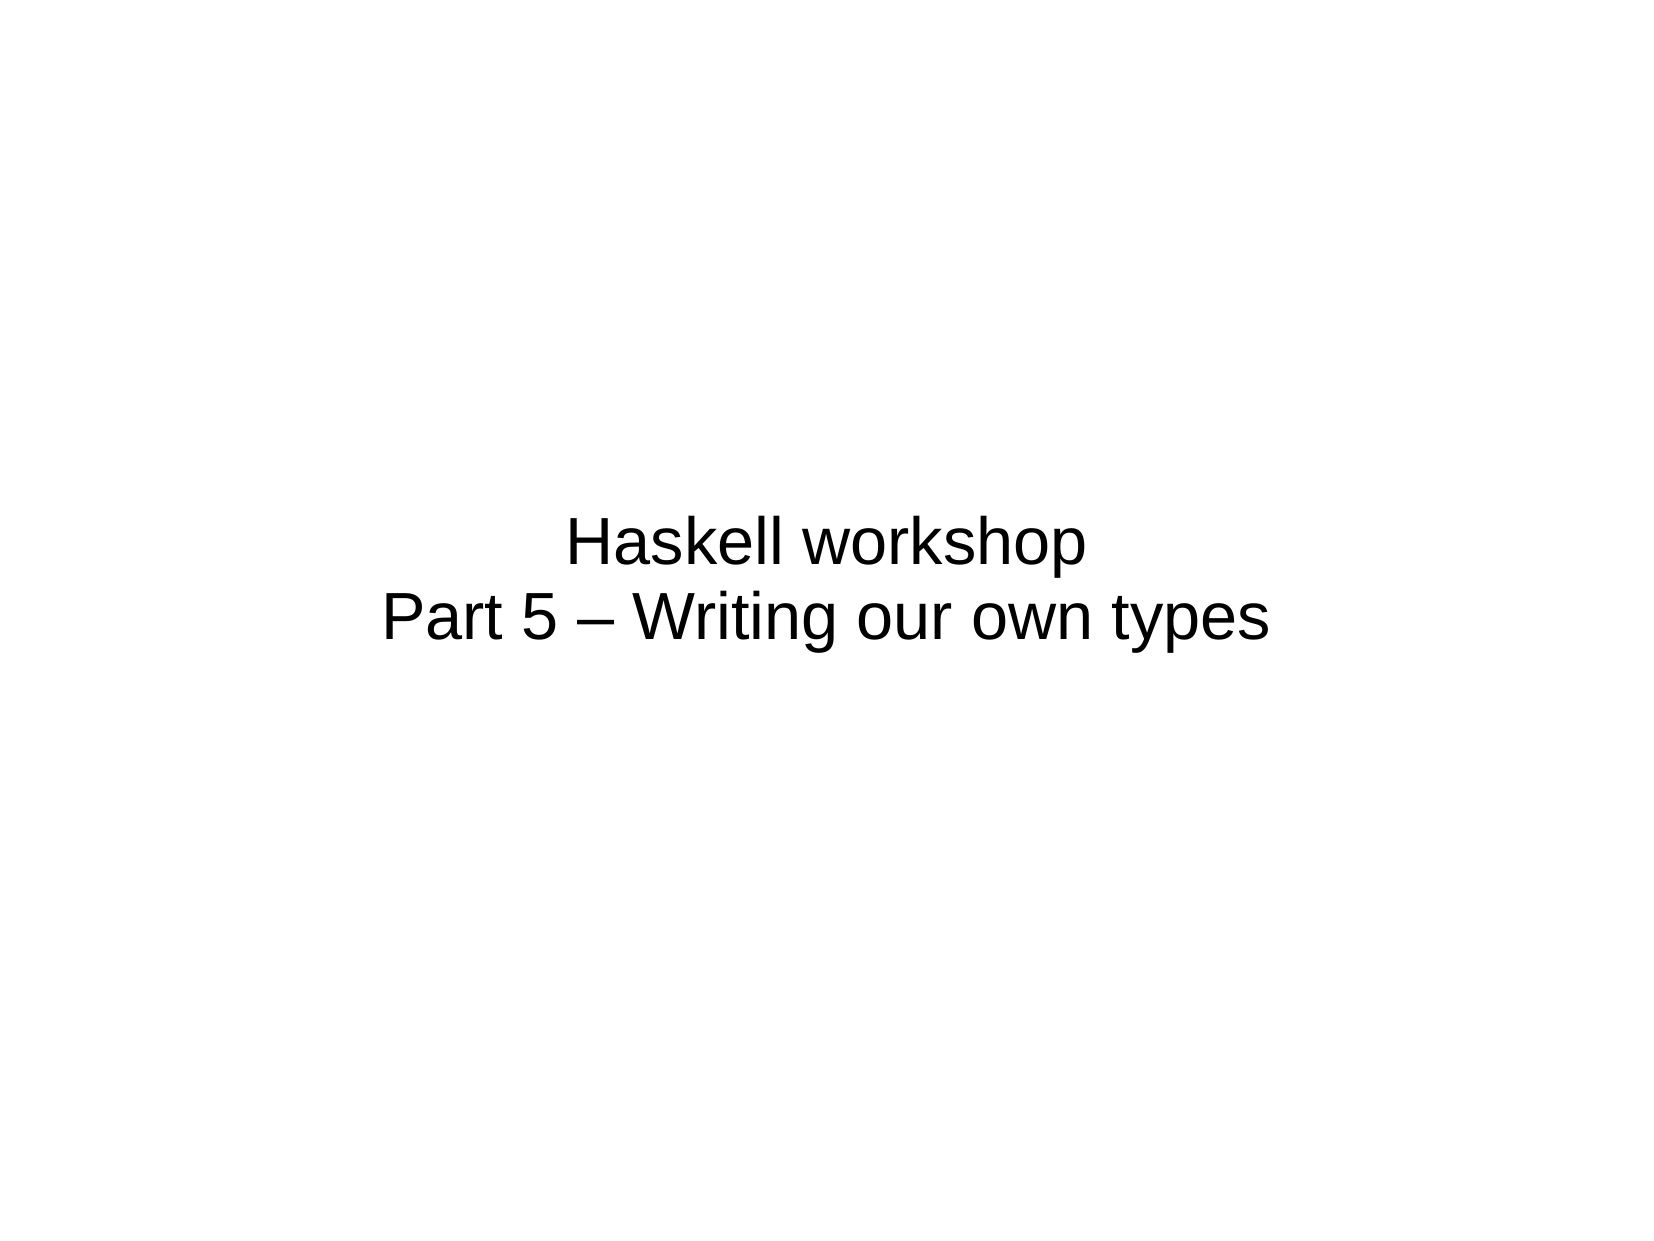

# Haskell workshop
Part 5 – Writing our own types